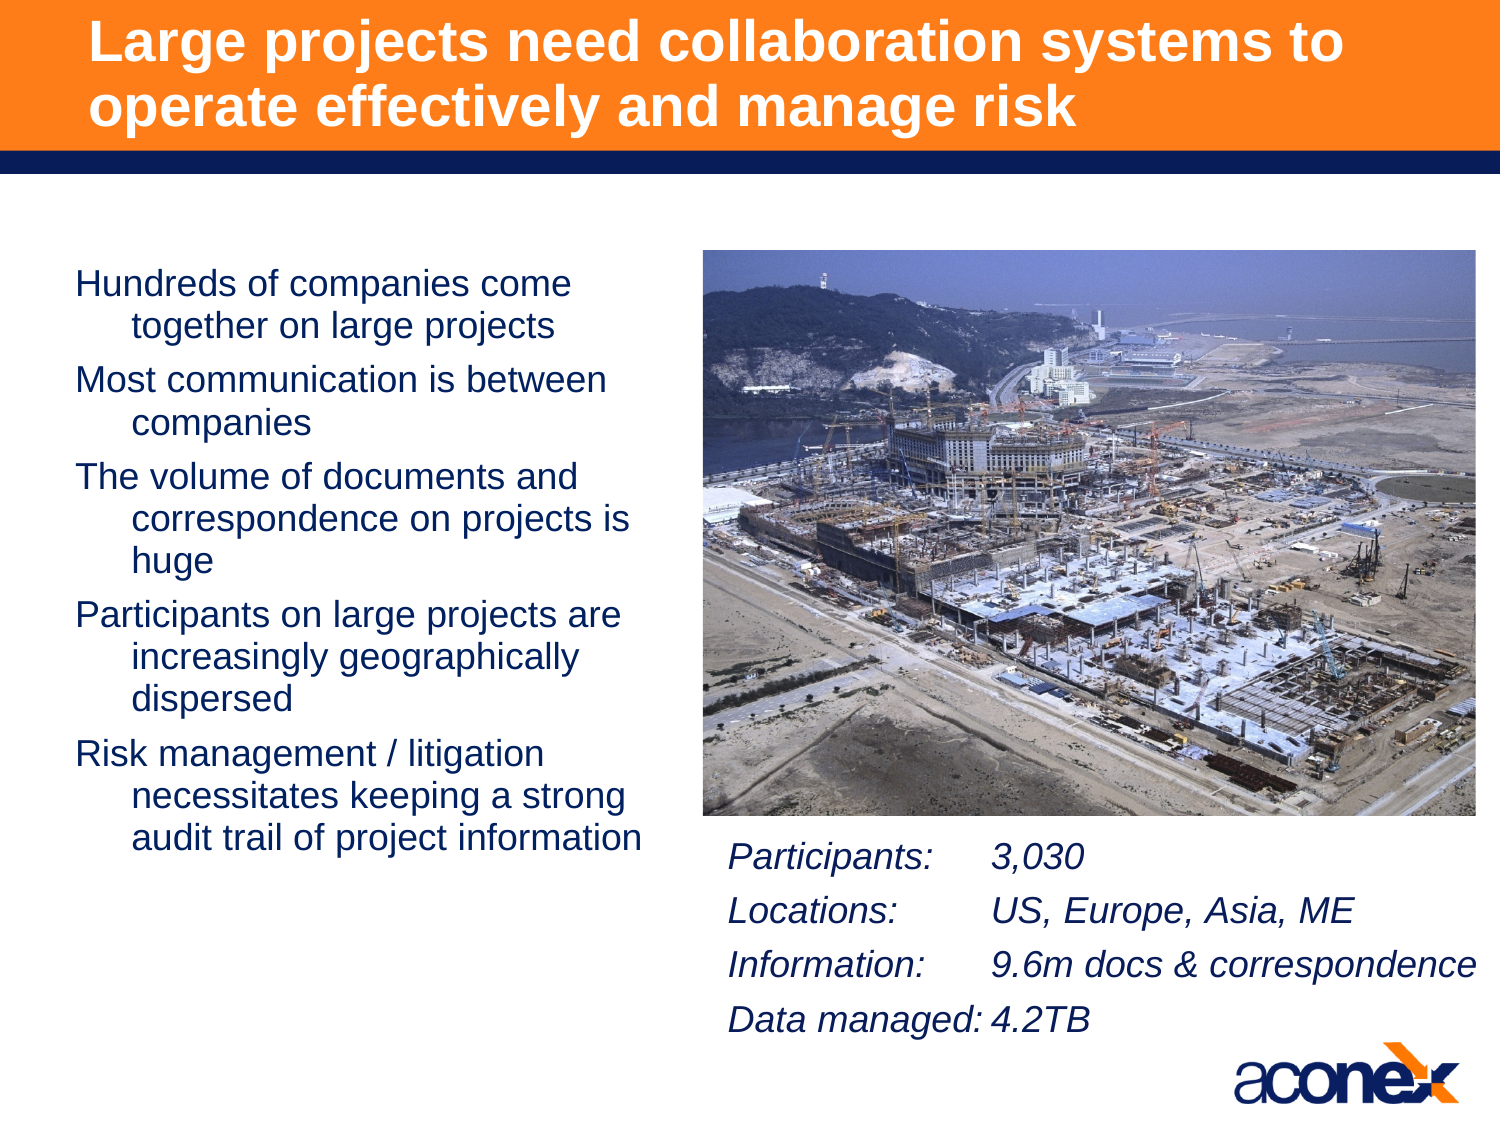

# Large projects need collaboration systems to operate effectively and manage risk
Hundreds of companies come together on large projects
Most communication is between companies
The volume of documents and correspondence on projects is huge
Participants on large projects are increasingly geographically dispersed
Risk management / litigation necessitates keeping a strong audit trail of project information
Participants:
Locations:
Information:
Data managed:
3,030
US, Europe, Asia, ME
9.6m docs & correspondence
4.2TB